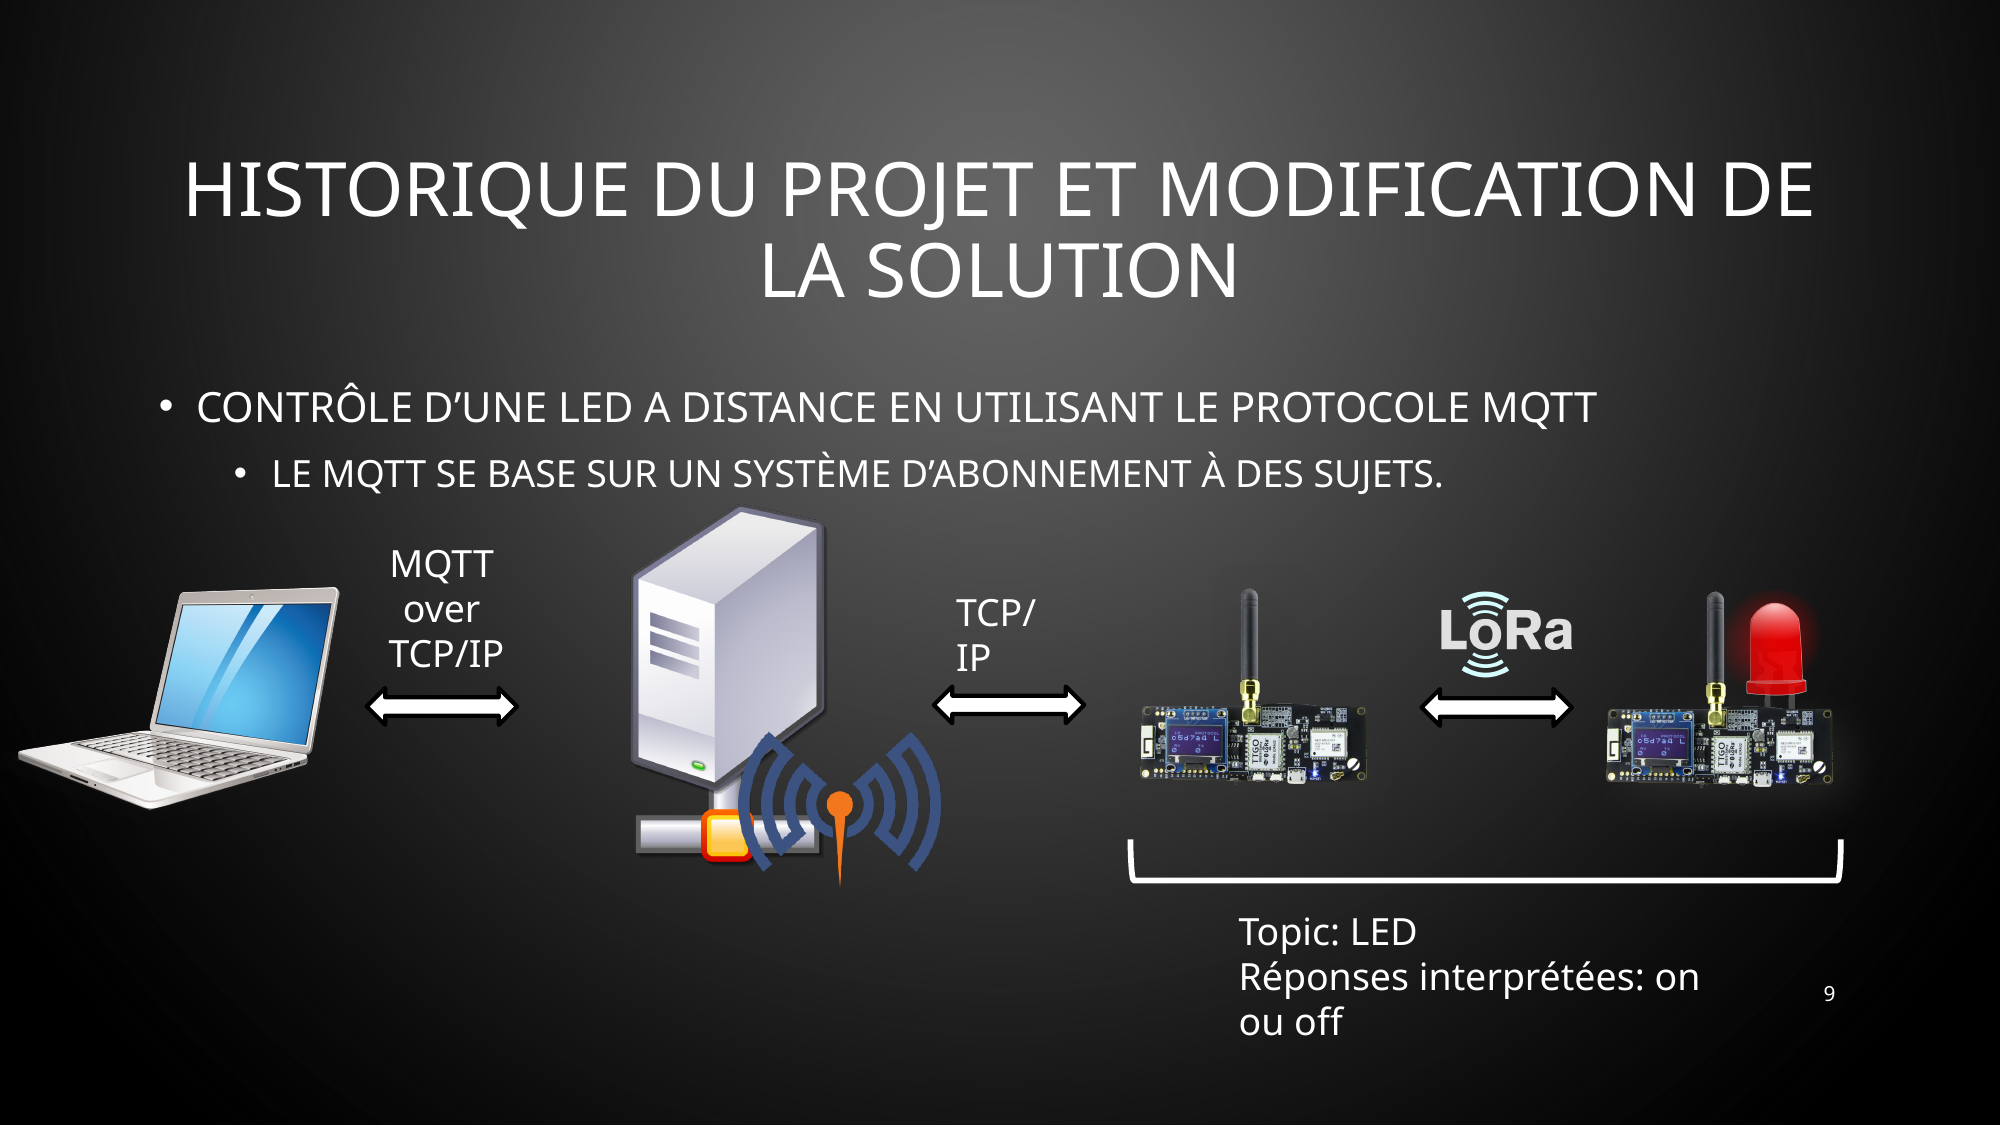

# Historique du projet et modification de la solution
Contrôle d’une LED a distance en utilisant le protocole mqtt
Le MQTT se base sur un système d’abonnement à des sujets.
MQTT
over
TCP/IP
TCP/IP
Topic: LED
Réponses interprétées: on ou off
9